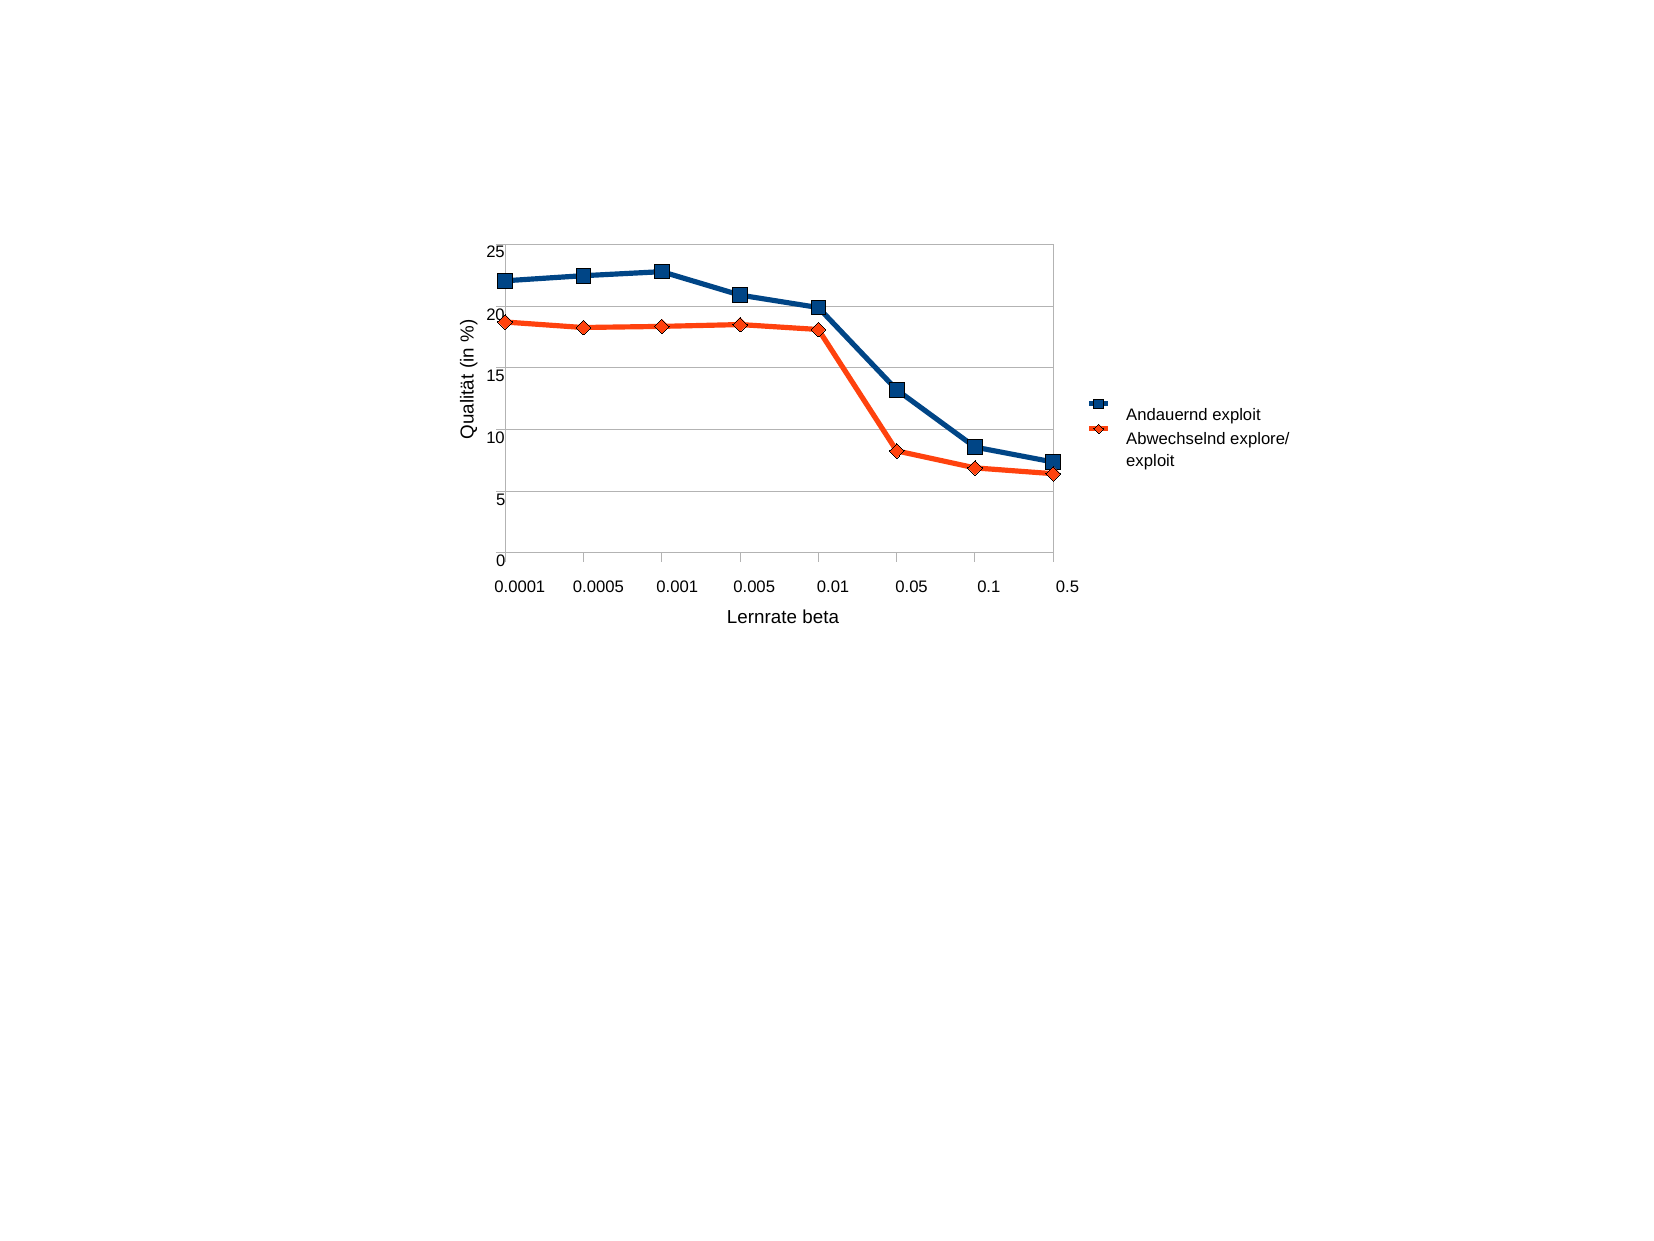

25
20
15
Qualität (in %)
Andauernd exploit
10
Abwechselnd explore/
exploit
5
0
0.0001
0.0005
0.001
0.005
0.01
0.05
0.1
0.5
Lernrate beta